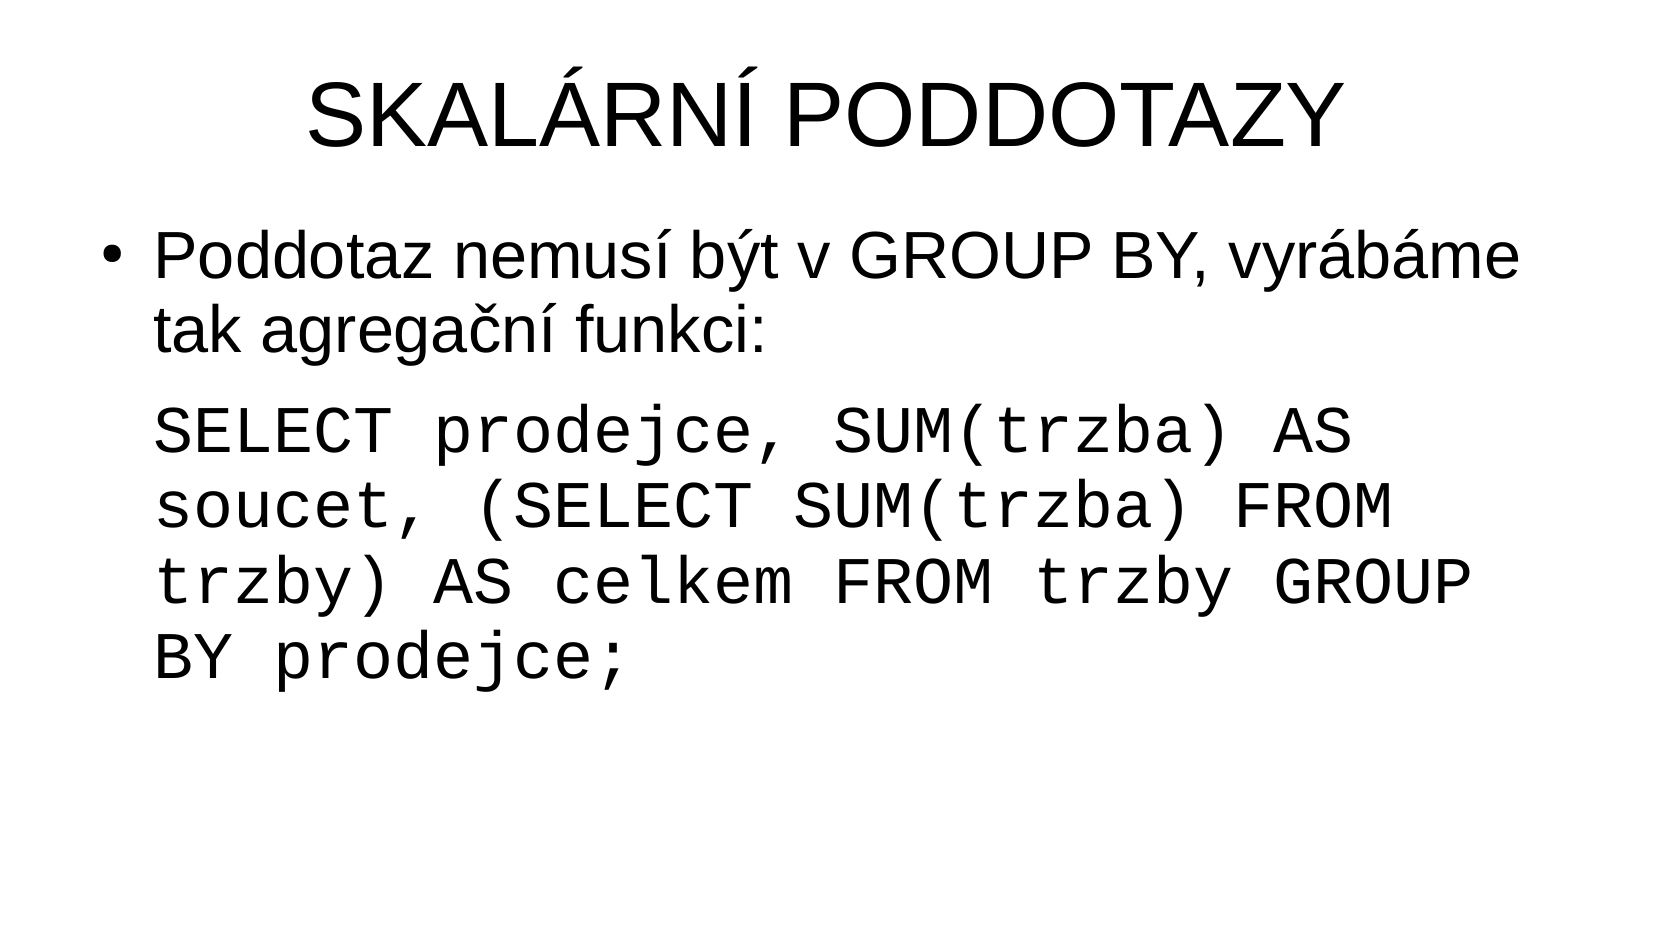

# SKALÁRNÍ PODDOTAZY
Poddotaz nemusí být v GROUP BY, vyrábáme tak agregační funkci:
SELECT prodejce, SUM(trzba) AS soucet, (SELECT SUM(trzba) FROM trzby) AS celkem FROM trzby GROUP BY prodejce;